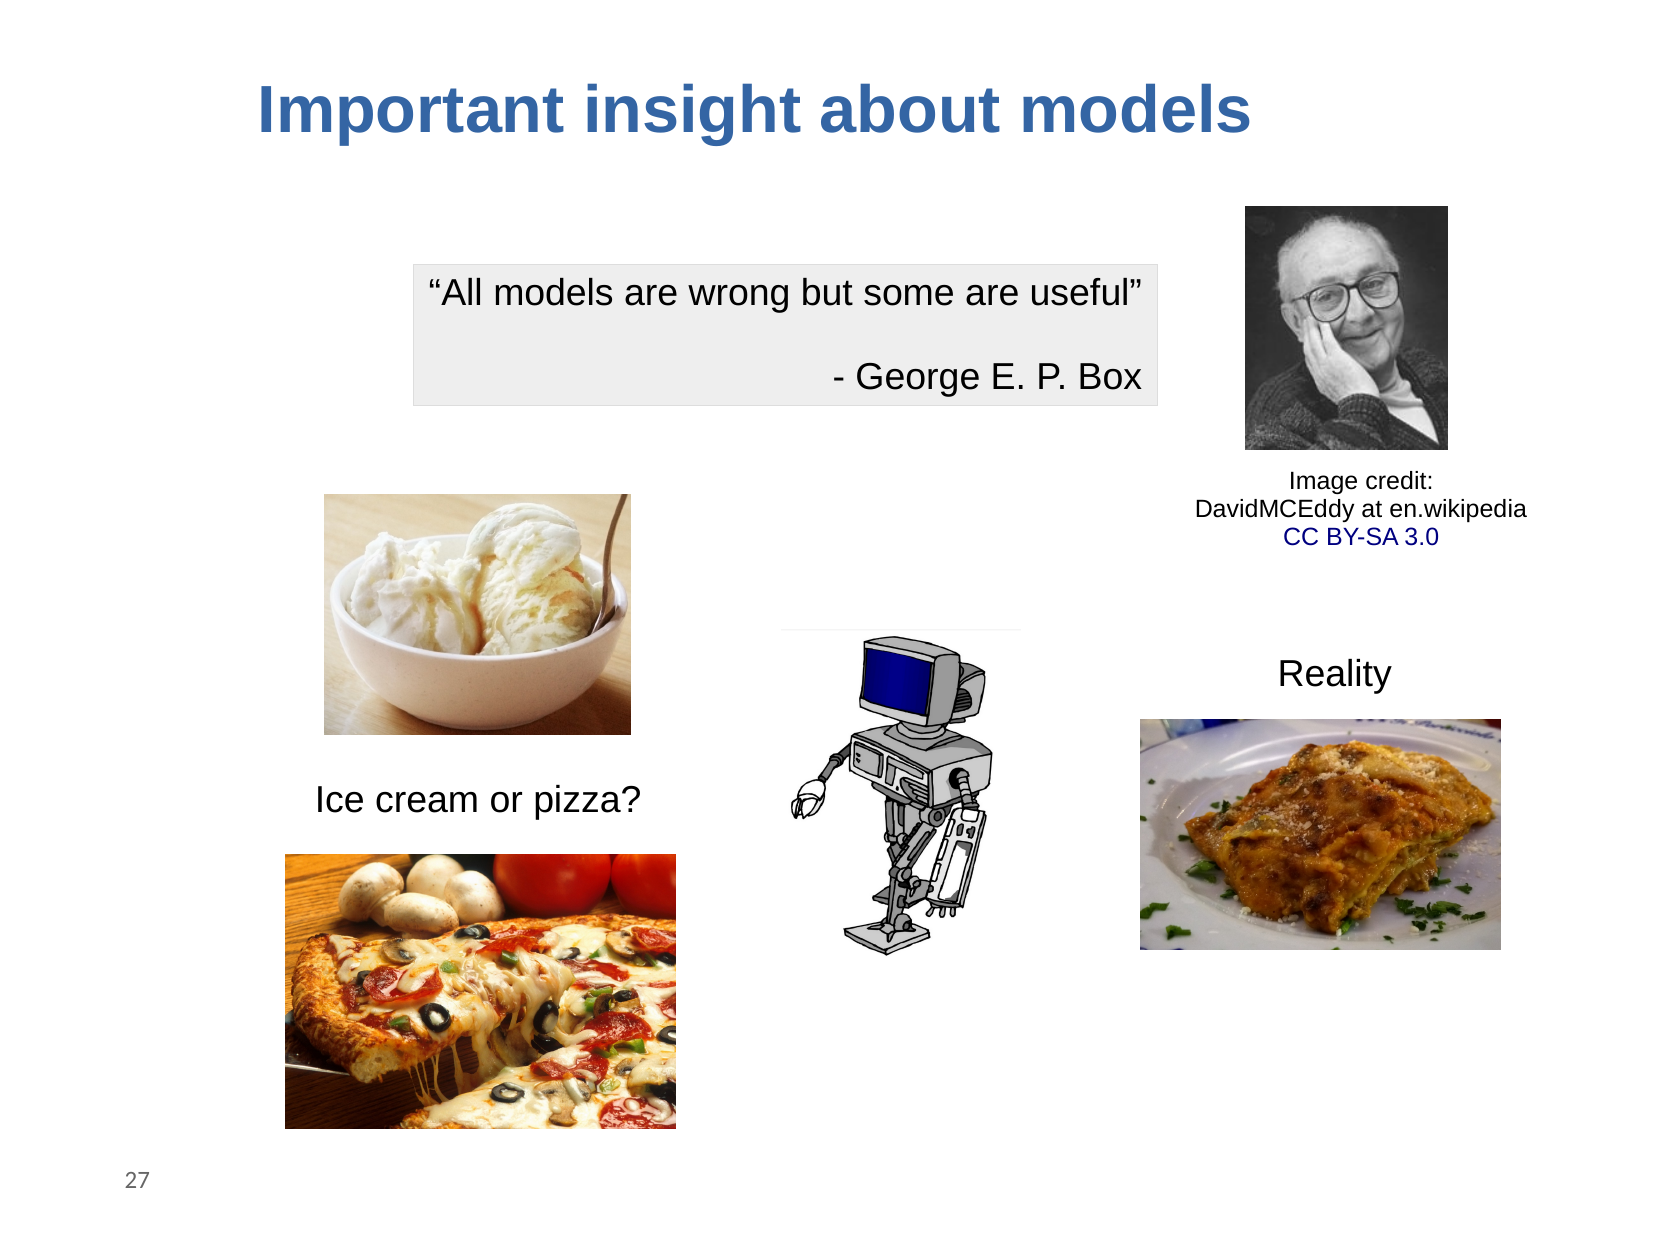

# Important insight about models
“All models are wrong but some are useful”
- George E. P. Box
Image credit:
DavidMCEddy at en.wikipedia
CC BY-SA 3.0
Reality
Ice cream or pizza?
27